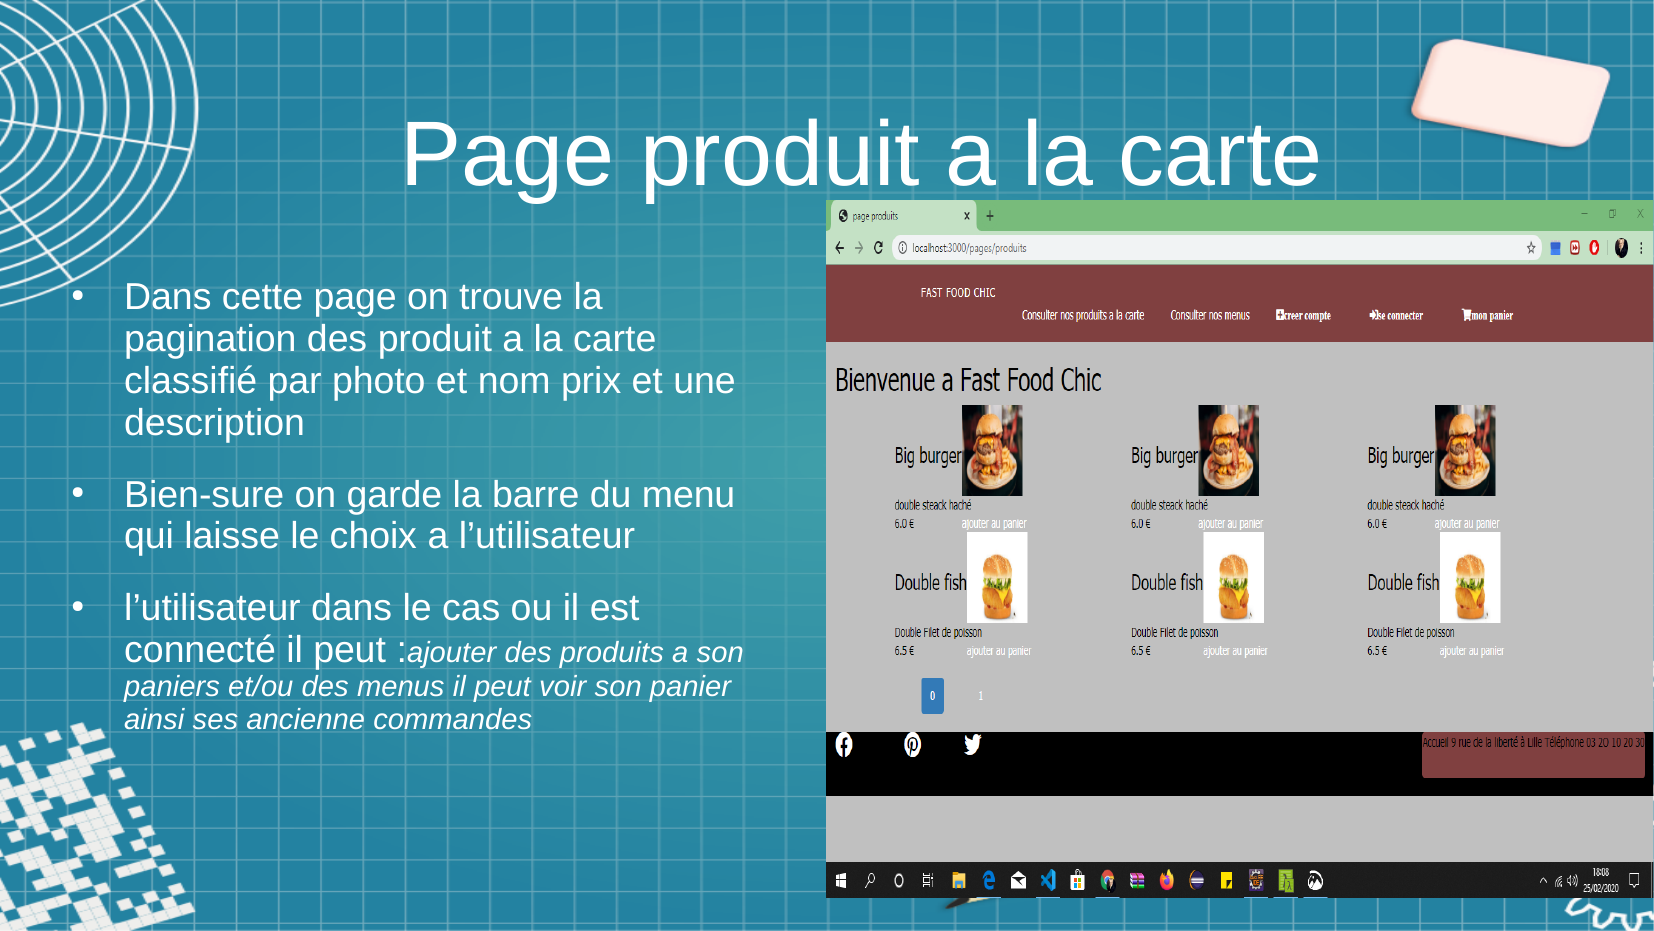

# Page produit a la carte
Dans cette page on trouve la pagination des produit a la carte classifié par photo et nom prix et une description
Bien-sure on garde la barre du menu qui laisse le choix a l’utilisateur
l’utilisateur dans le cas ou il est connecté il peut :ajouter des produits a son paniers et/ou des menus il peut voir son panier ainsi ses ancienne commandes